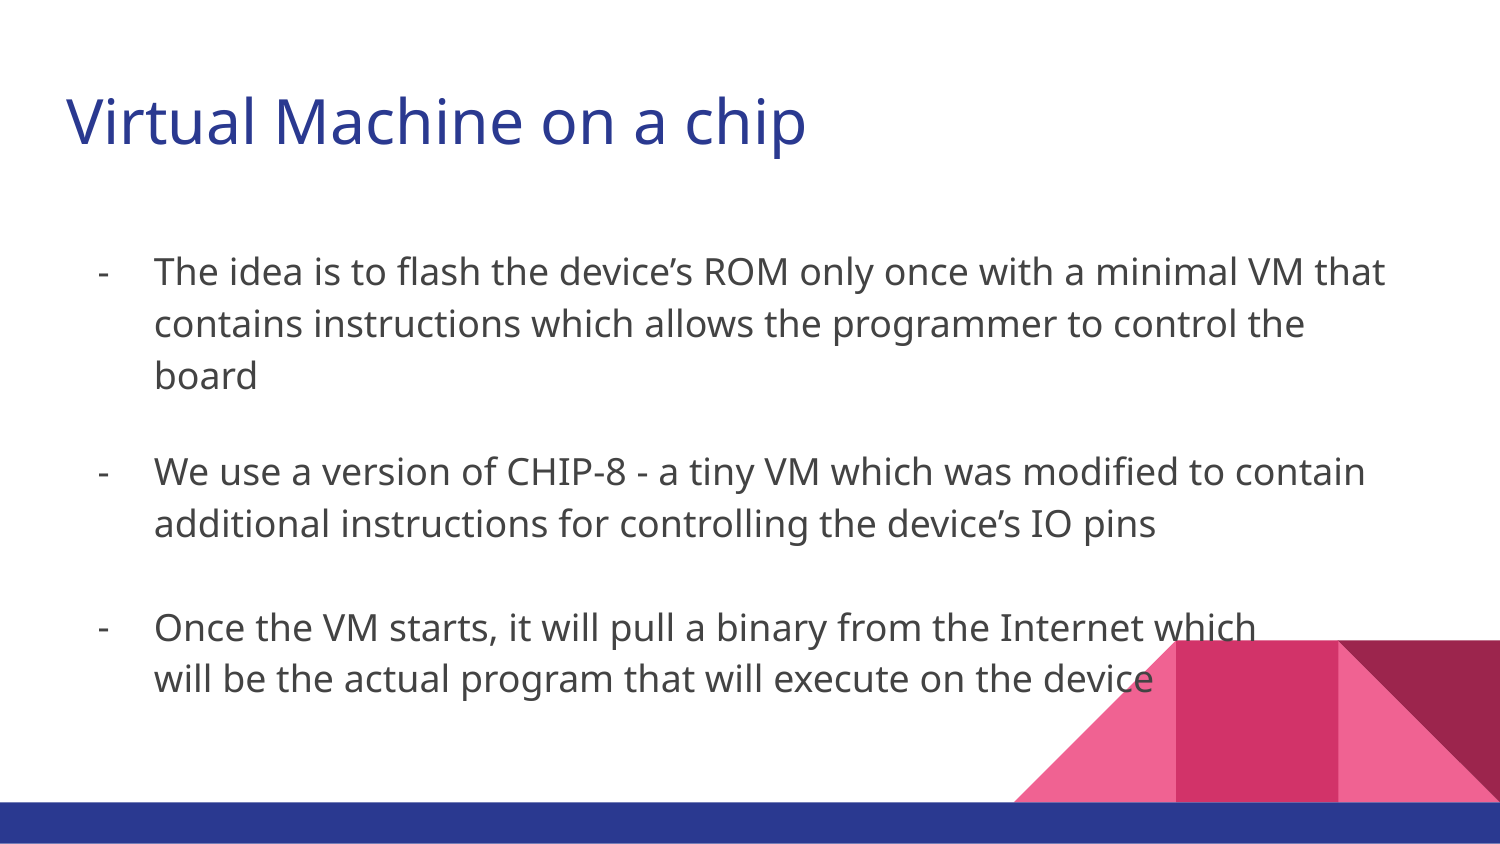

Virtual Machine on a chip
The idea is to flash the device’s ROM only once with a minimal VM that contains instructions which allows the programmer to control the board
We use a version of CHIP-8 - a tiny VM which was modified to contain additional instructions for controlling the device’s IO pins
Once the VM starts, it will pull a binary from the Internet which
will be the actual program that will execute on the device